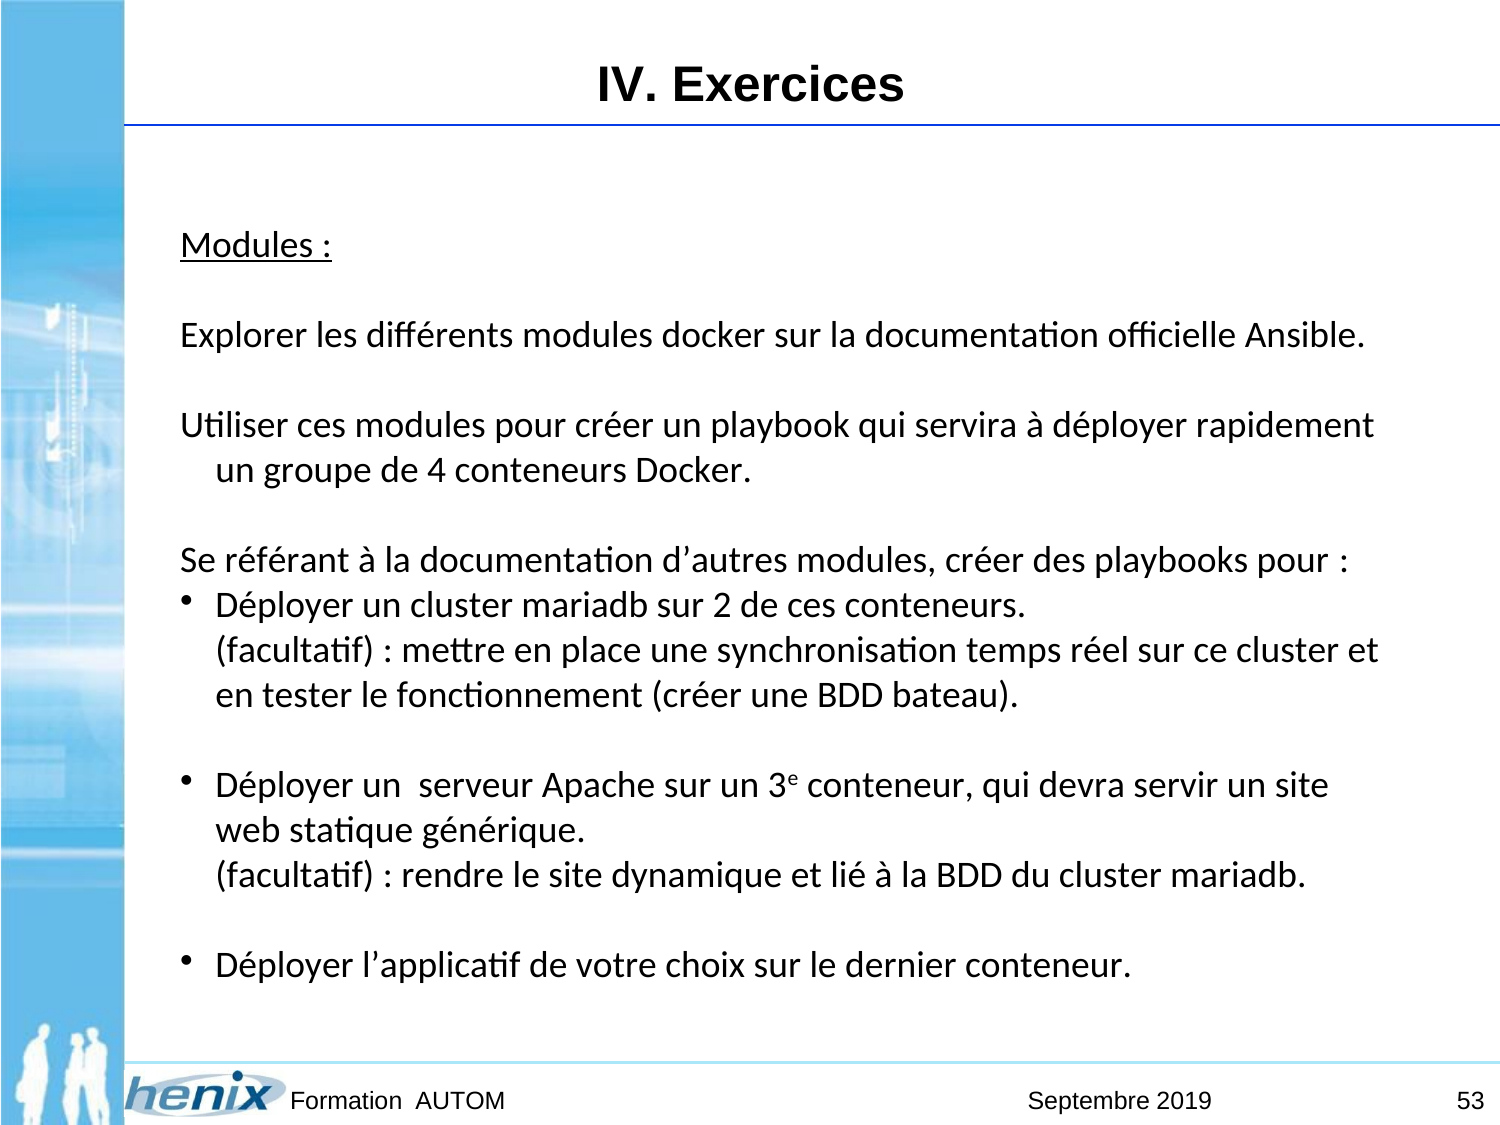

IV. Exercices
Modules :
Explorer les différents modules docker sur la documentation officielle Ansible.
Utiliser ces modules pour créer un playbook qui servira à déployer rapidement un groupe de 4 conteneurs Docker.
Se référant à la documentation d’autres modules, créer des playbooks pour :
Déployer un cluster mariadb sur 2 de ces conteneurs.
(facultatif) : mettre en place une synchronisation temps réel sur ce cluster et en tester le fonctionnement (créer une BDD bateau).
Déployer un serveur Apache sur un 3e conteneur, qui devra servir un site web statique générique.
(facultatif) : rendre le site dynamique et lié à la BDD du cluster mariadb.
Déployer l’applicatif de votre choix sur le dernier conteneur.
Formation AUTOM
Septembre 2019